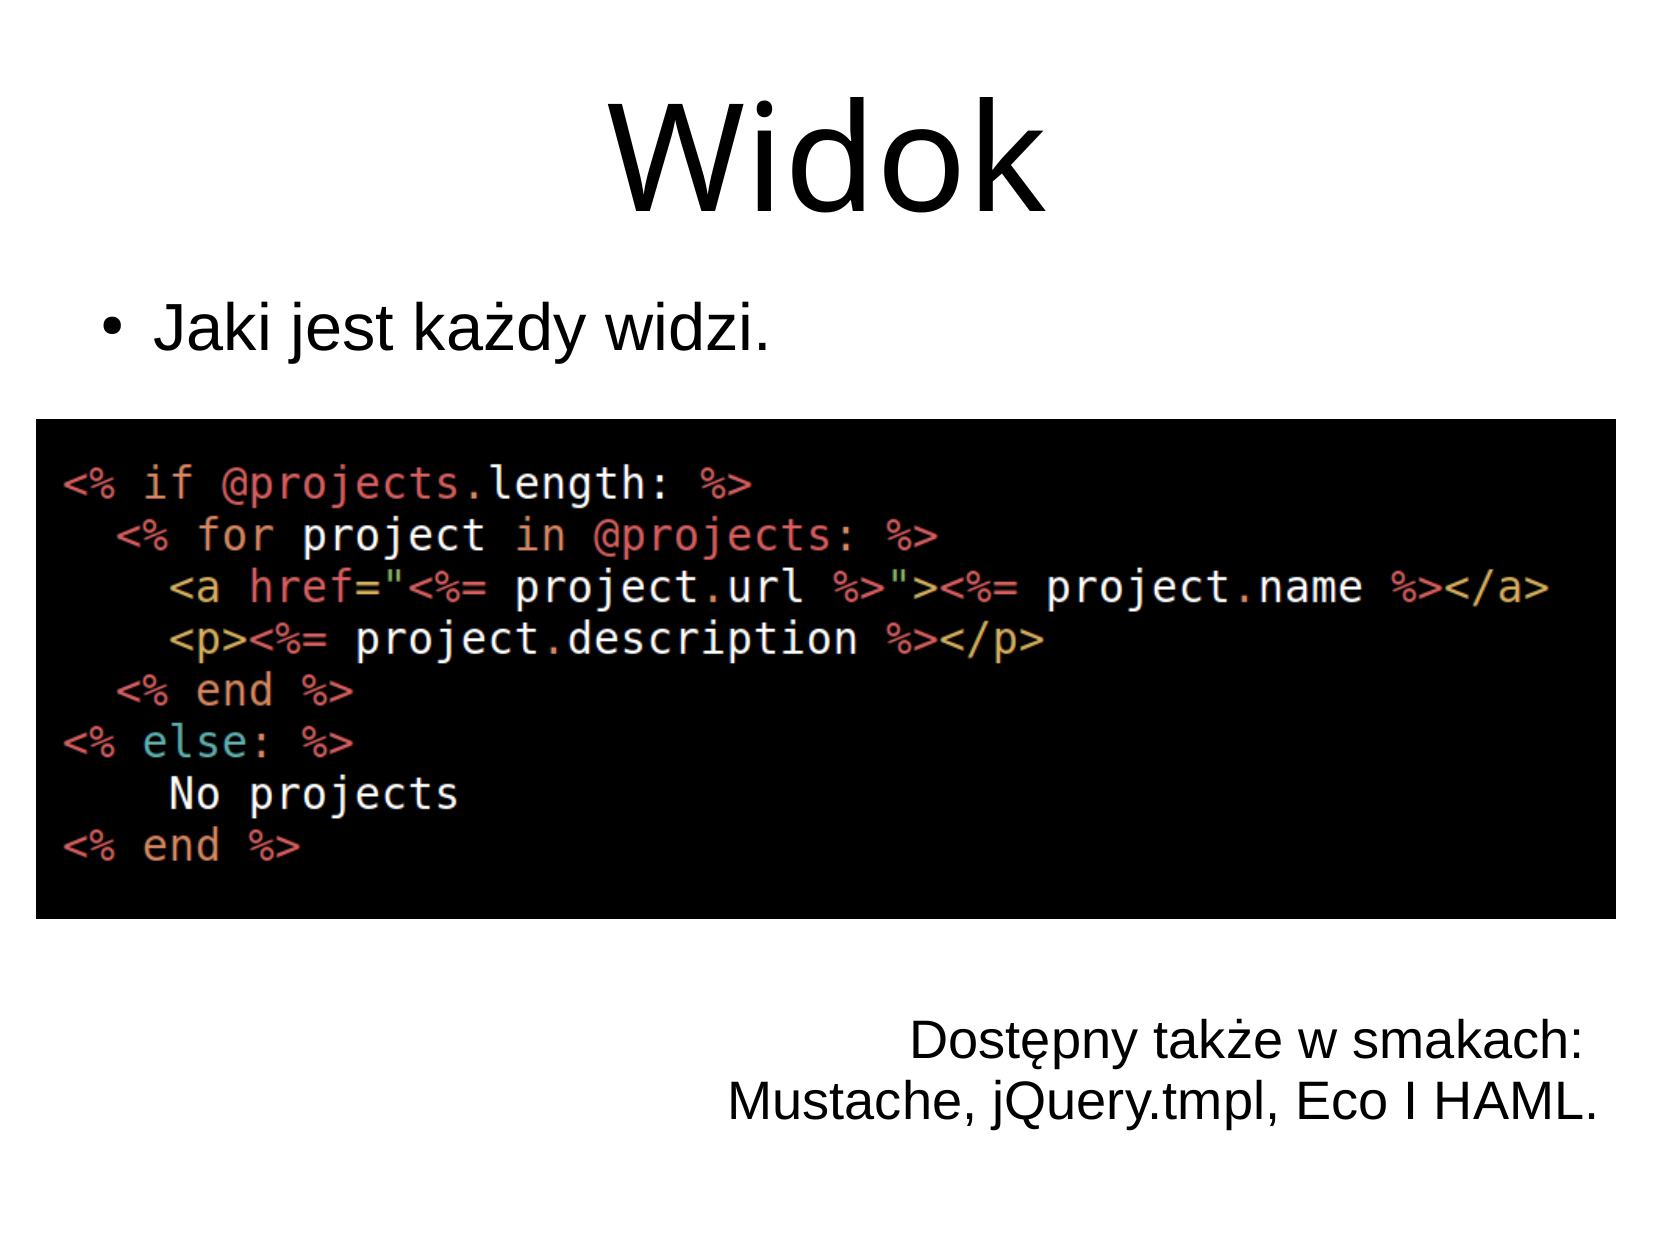

# Widok
Jaki jest każdy widzi.
Dostępny także w smakach:
Mustache, jQuery.tmpl, Eco I HAML.